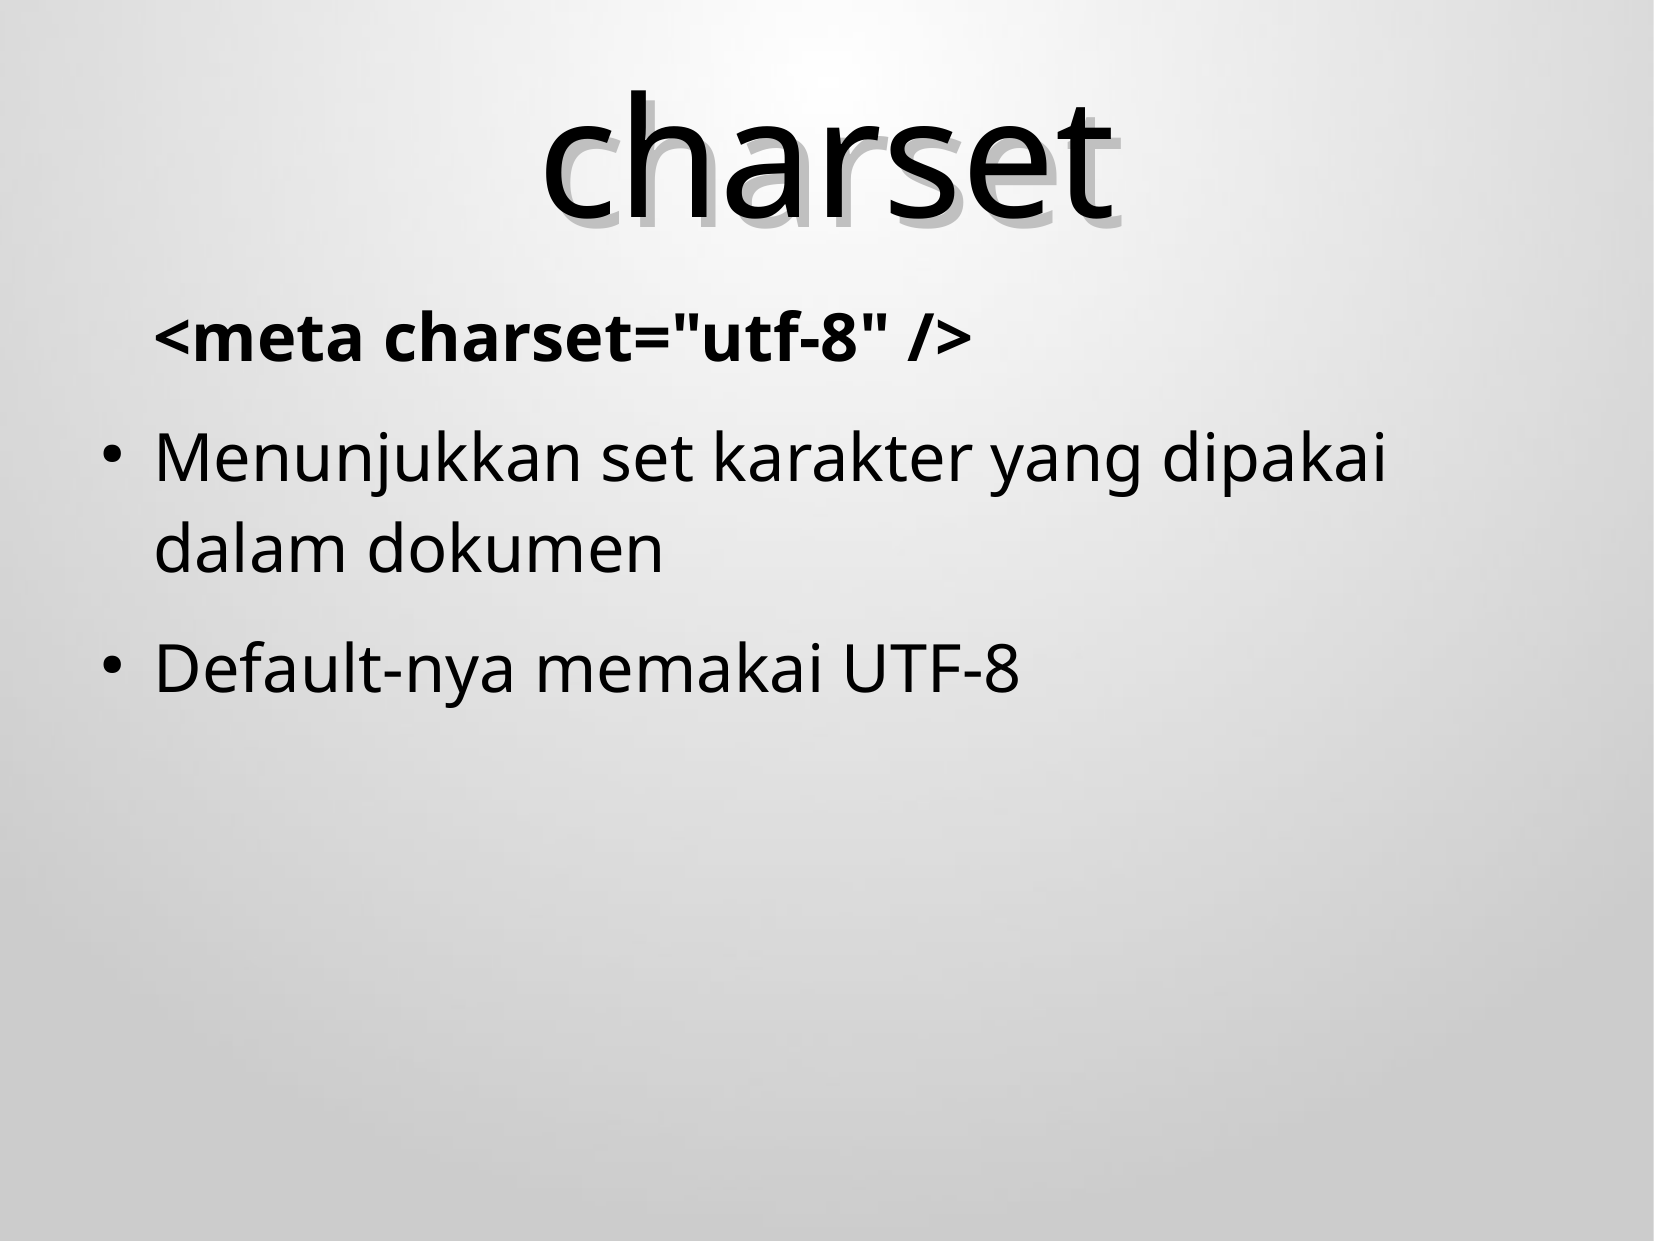

# charset
<meta charset="utf-8" />
Menunjukkan set karakter yang dipakai dalam dokumen
Default-nya memakai UTF-8